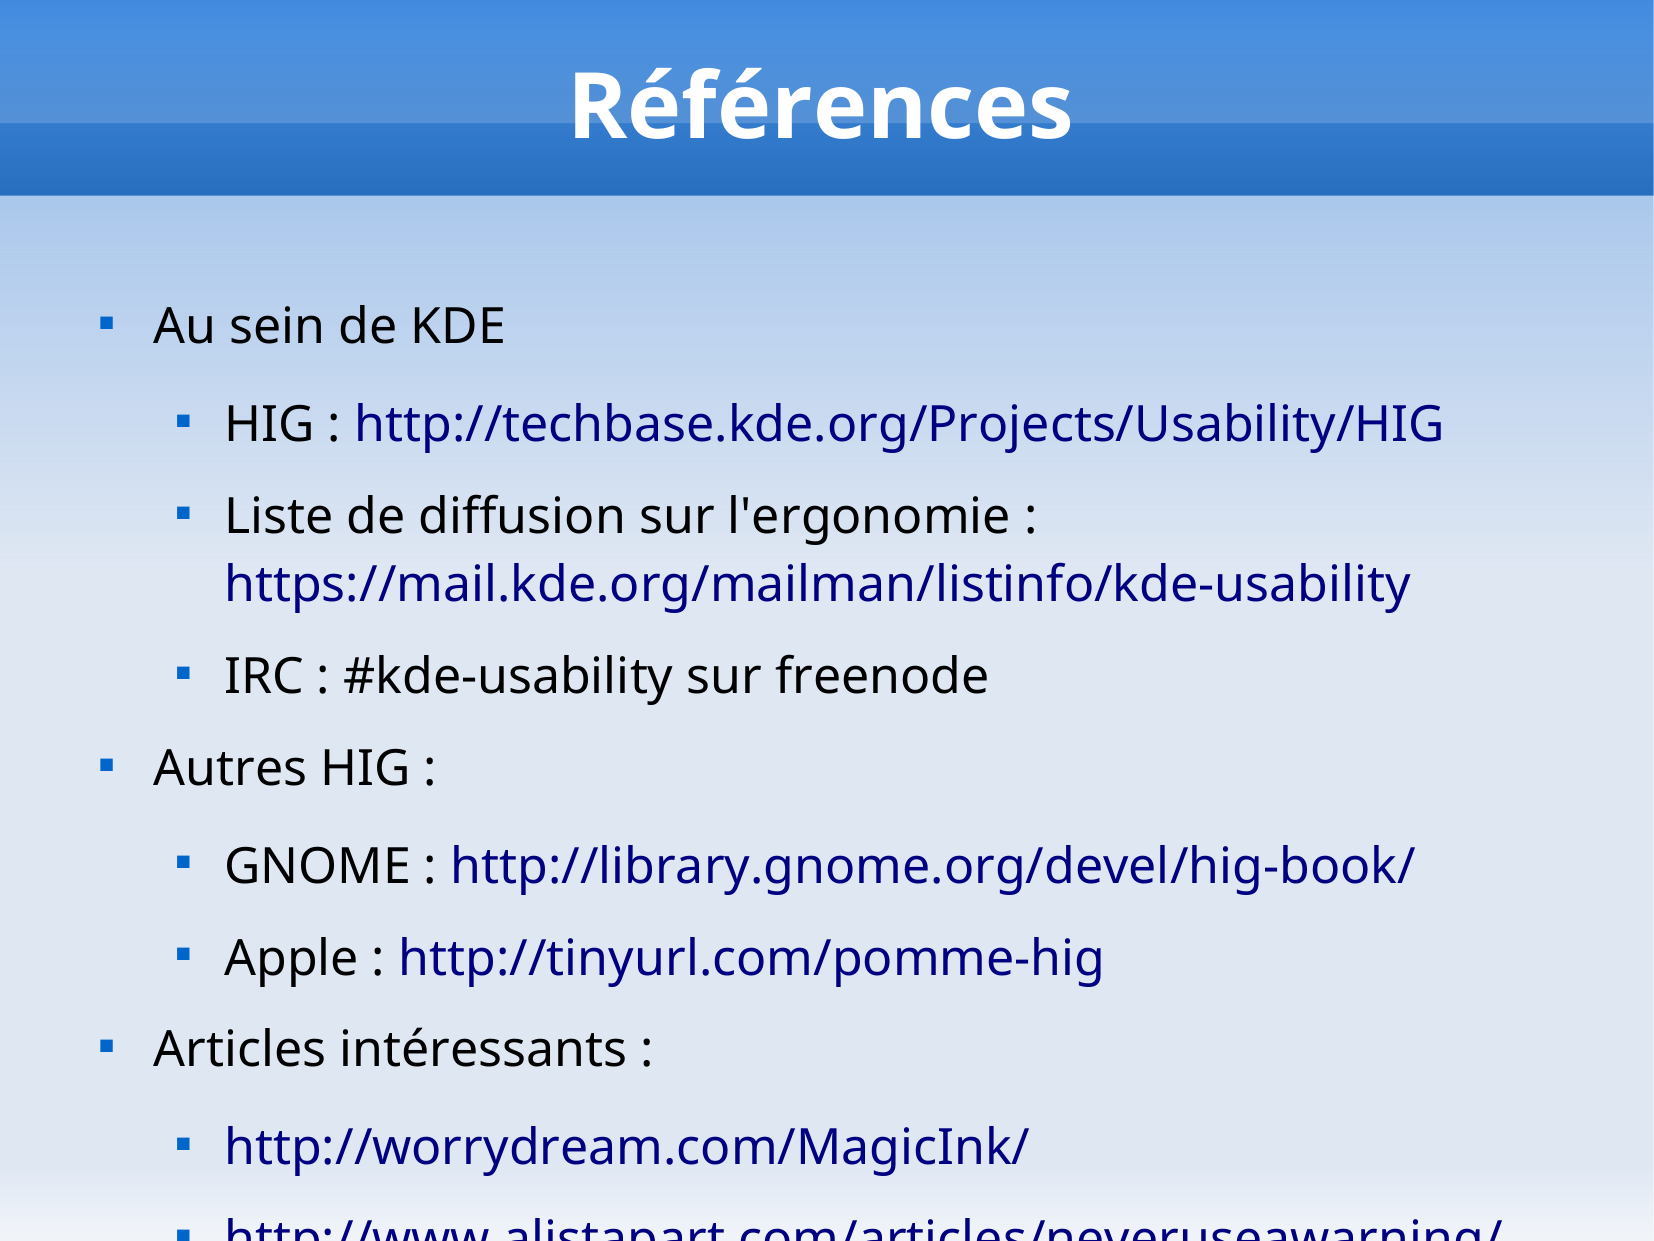

# Références
Au sein de KDE
HIG : http://techbase.kde.org/Projects/Usability/HIG
Liste de diffusion sur l'ergonomie : https://mail.kde.org/mailman/listinfo/kde-usability
IRC : #kde-usability sur freenode
Autres HIG :
GNOME : http://library.gnome.org/devel/hig-book/
Apple : http://tinyurl.com/pomme-hig
Articles intéressants :
http://worrydream.com/MagicInk/
http://www.alistapart.com/articles/neveruseawarning/
…